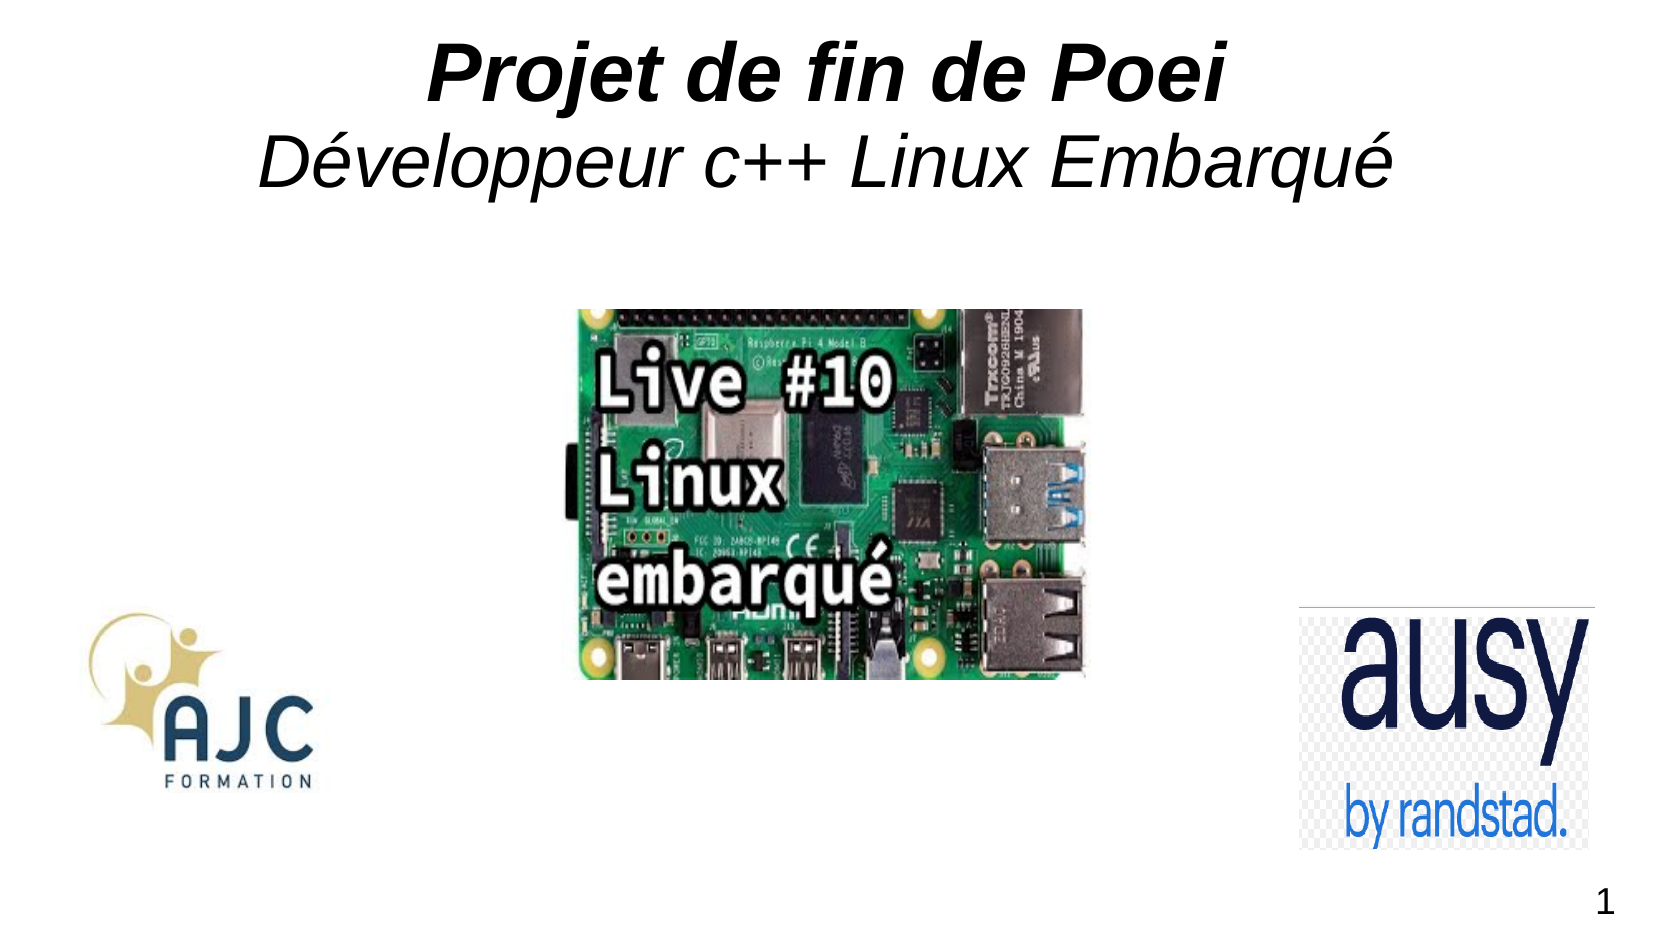

# Projet de fin de Poei Développeur c++ Linux Embarqué